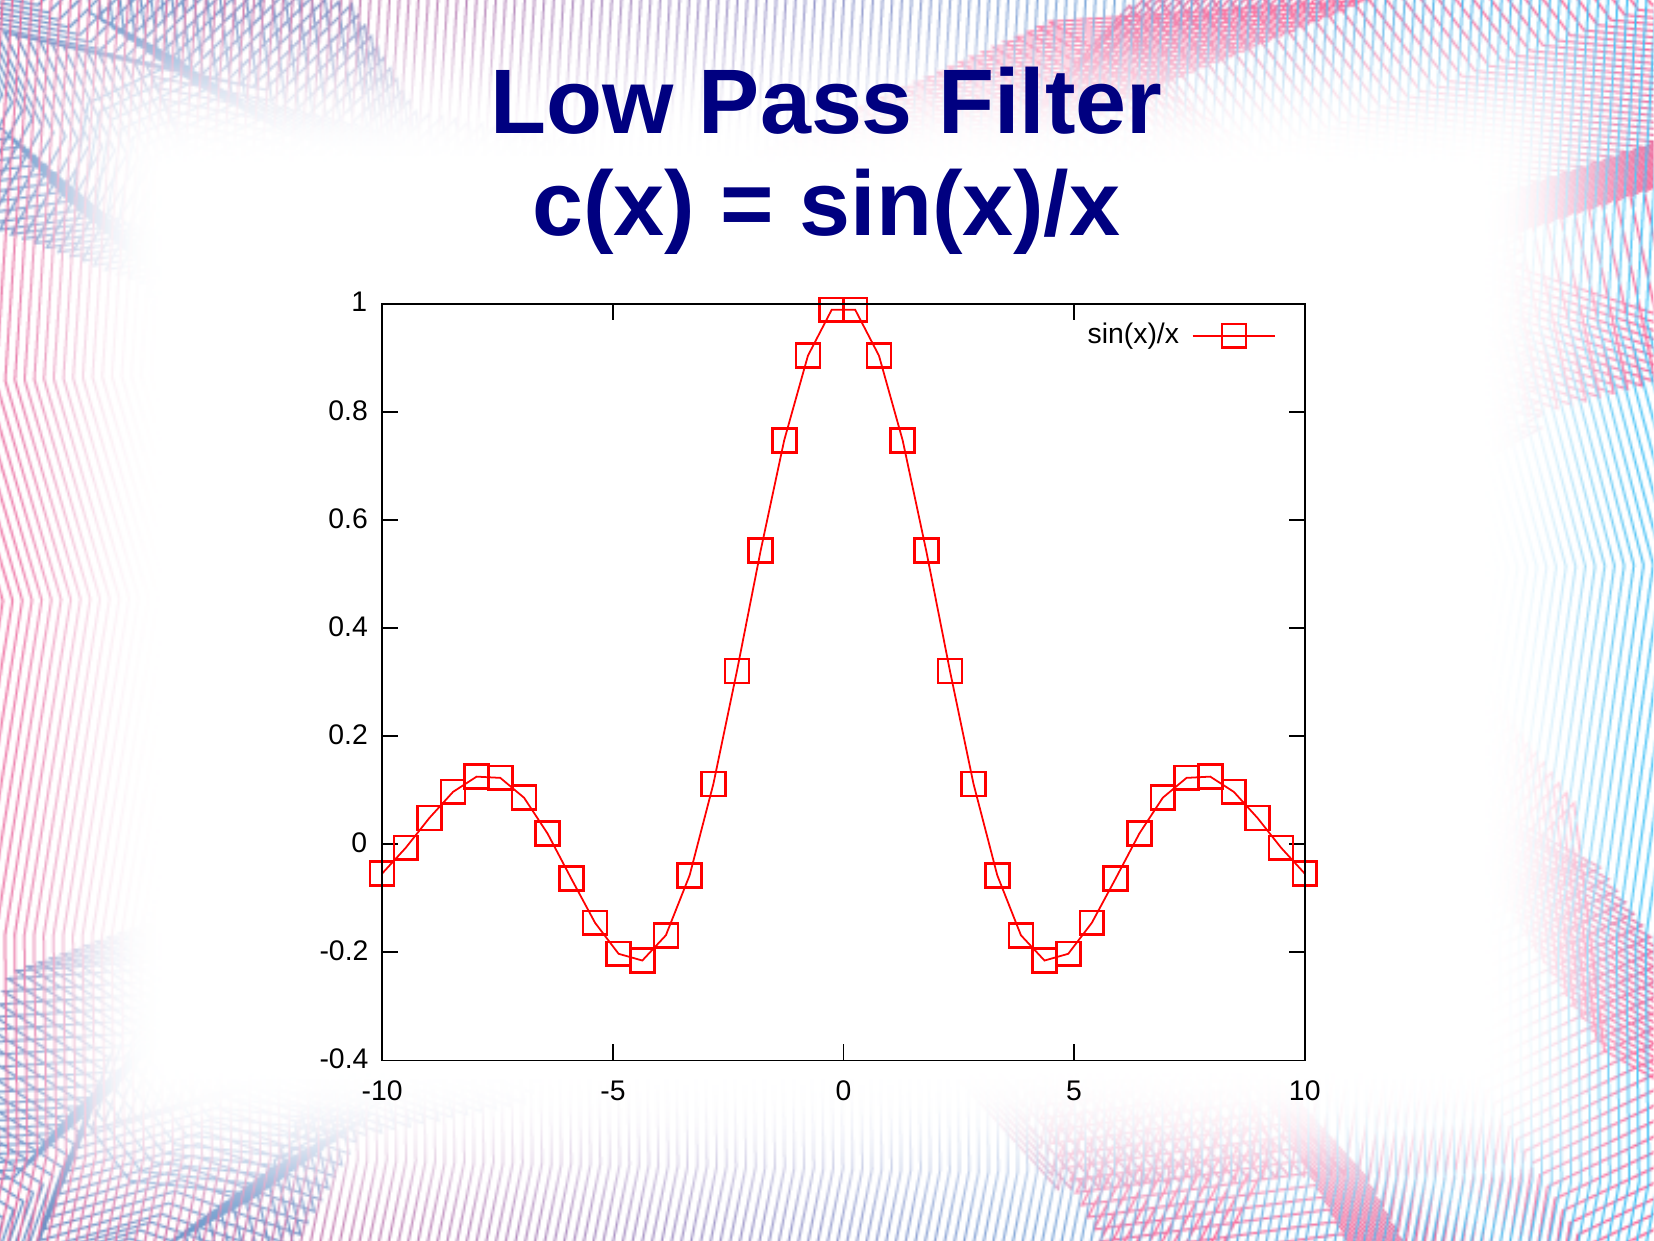

# Low Pass Filter c(x) = sin(x)/x